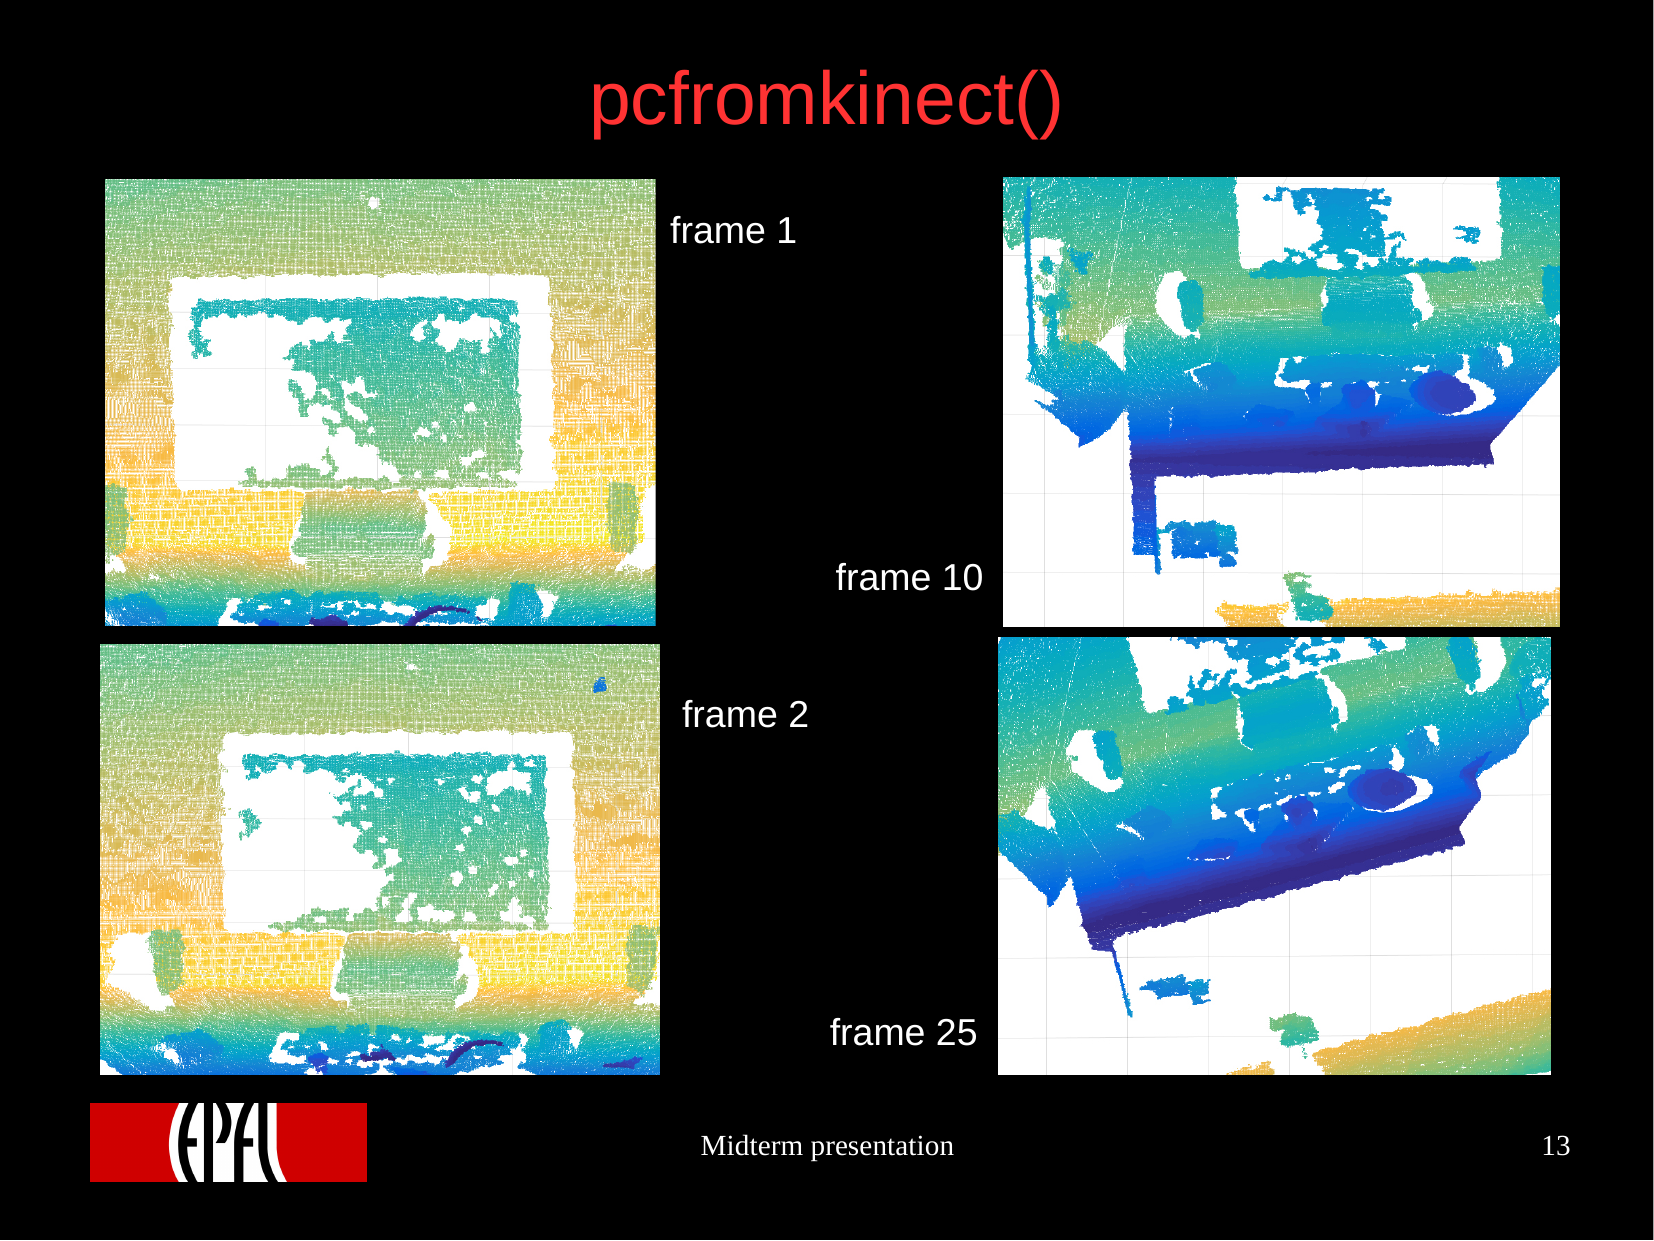

# pcfromkinect()
frame 1
frame 10
frame 2
frame 25
Midterm presentation
13